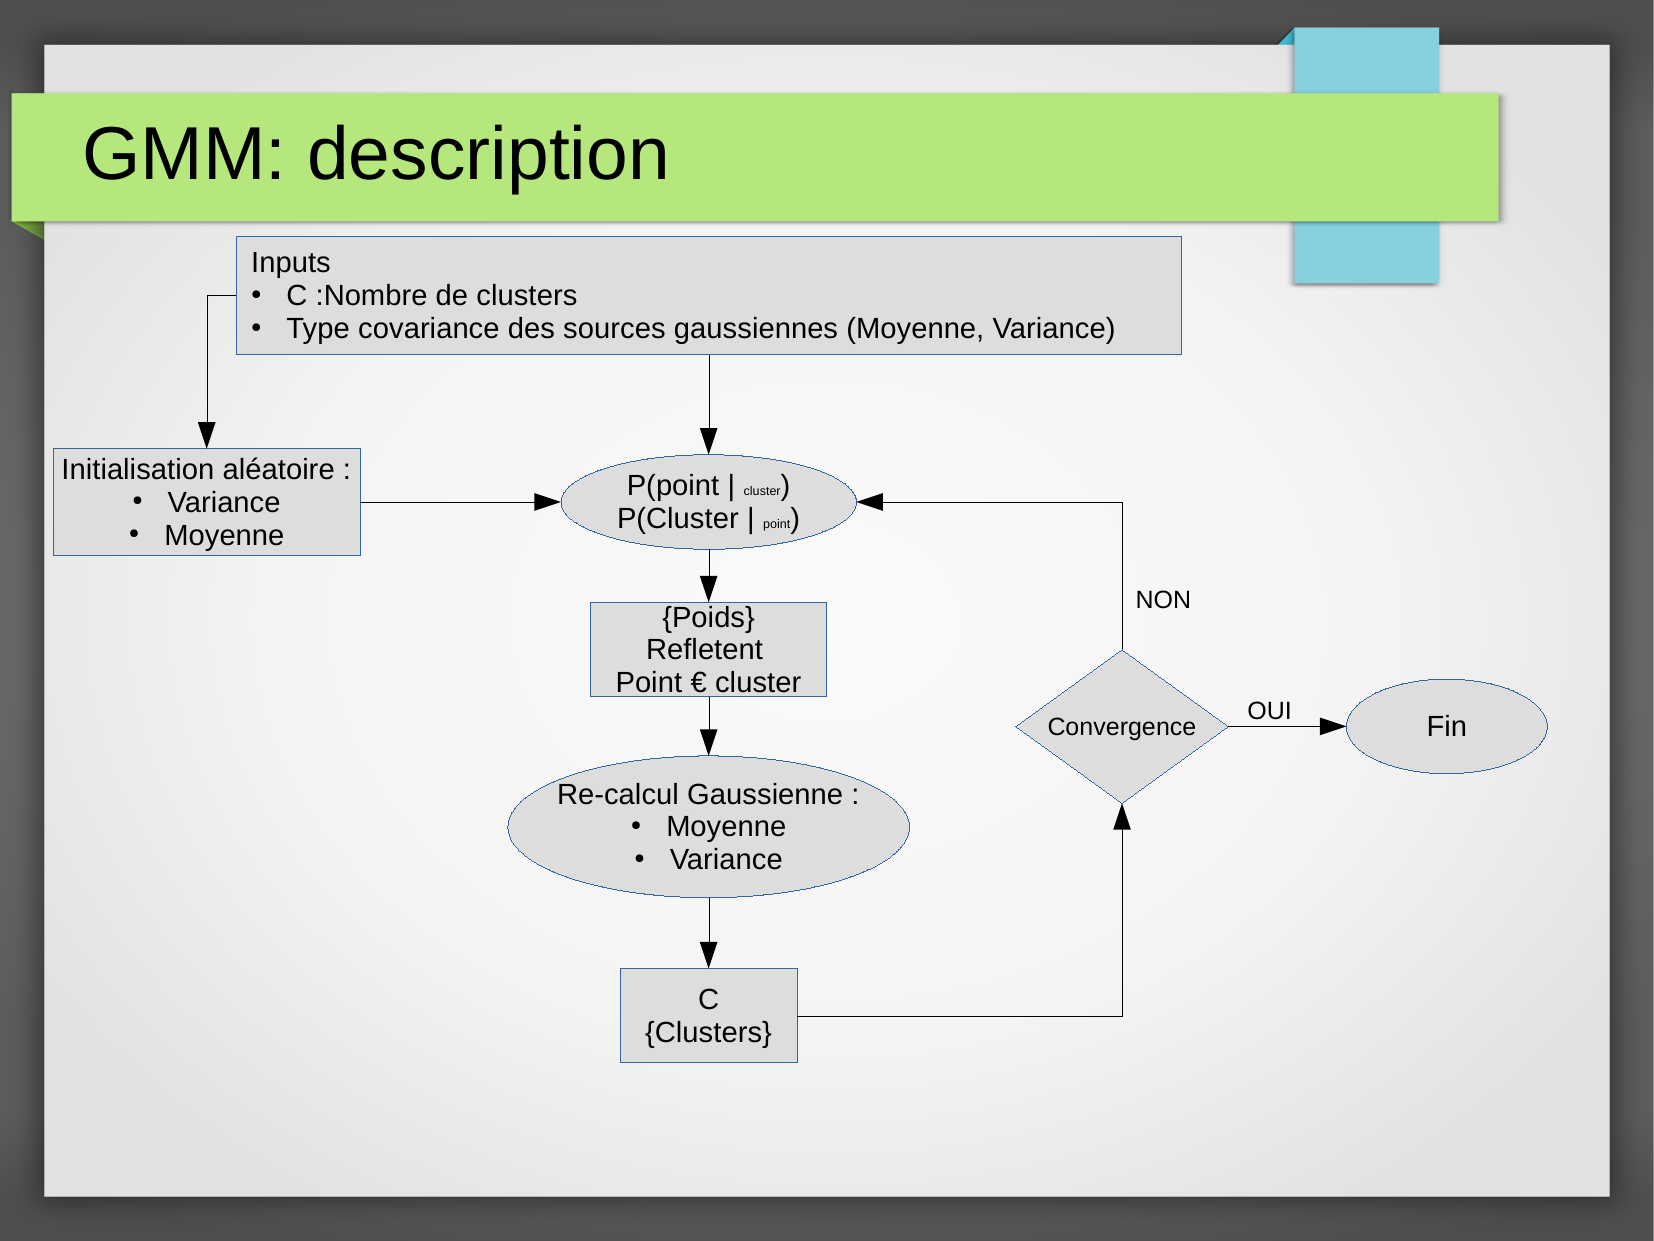

# GMM: description
Inputs
C :Nombre de clusters
Type covariance des sources gaussiennes (Moyenne, Variance)
Initialisation aléatoire :
Variance
Moyenne
P(point | cluster)
P(Cluster | point)
NON
{Poids}
Refletent
Point € cluster
Convergence
Fin
OUI
Re-calcul Gaussienne :
Moyenne
Variance
C
{Clusters}